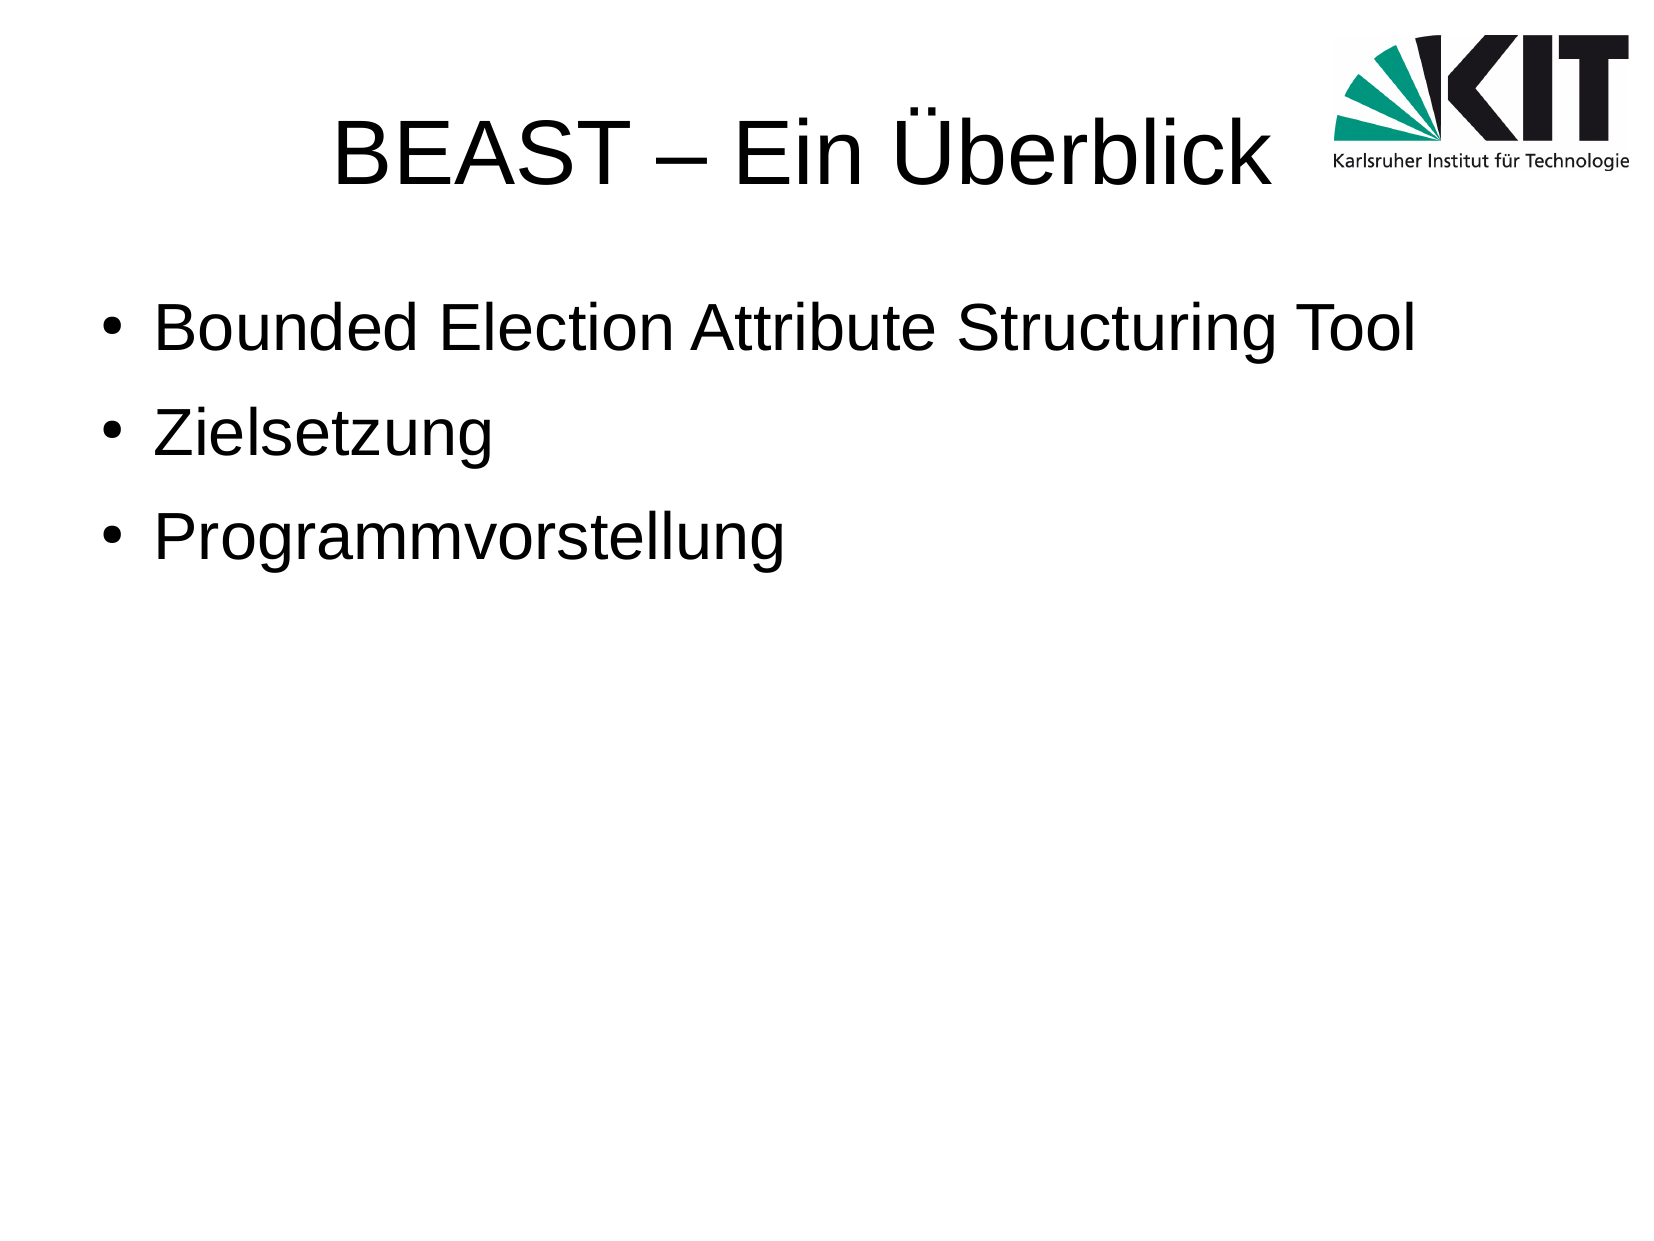

# BEAST – Ein Überblick
Bounded Election Attribute Structuring Tool
Zielsetzung
Programmvorstellung